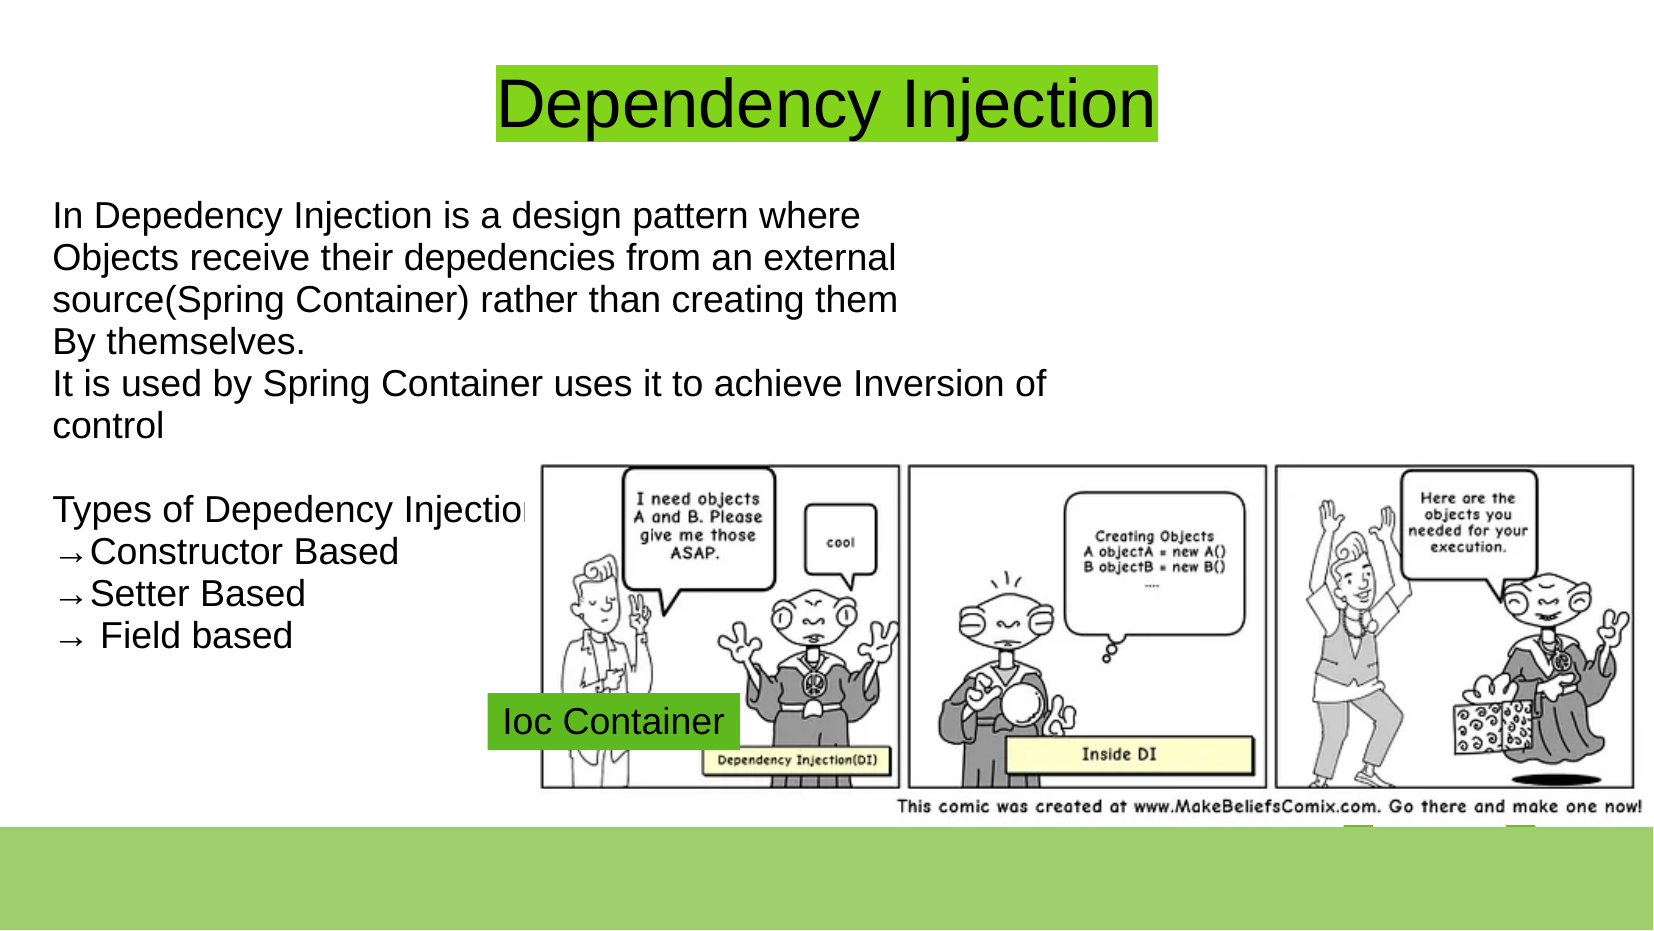

# Dependency Injection
In Depedency Injection is a design pattern where
Objects receive their depedencies from an external
source(Spring Container) rather than creating them
By themselves.
It is used by Spring Container uses it to achieve Inversion of control
Types of Depedency Injection
→Constructor Based
→Setter Based
→ Field based
Ioc Container